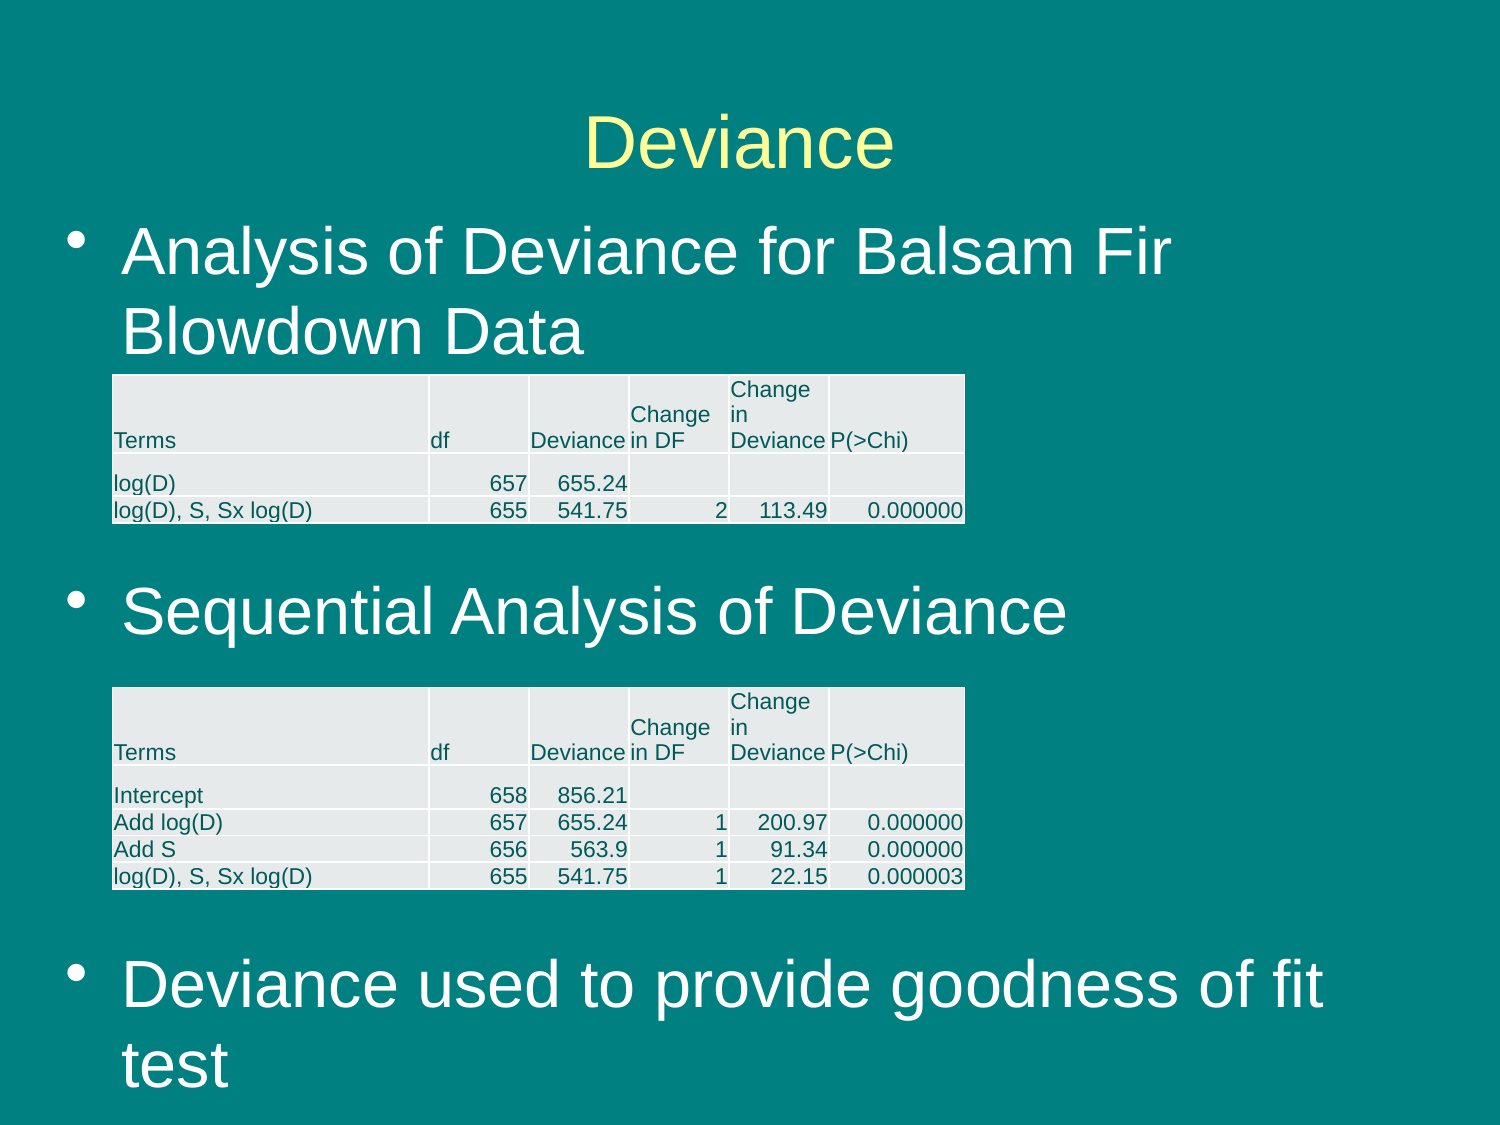

# Deviance
Analysis of Deviance for Balsam Fir Blowdown Data
Sequential Analysis of Deviance
Deviance used to provide goodness of fit test
| Terms | df | Deviance | Change in DF | Change in Deviance | P(>Chi) |
| --- | --- | --- | --- | --- | --- |
| log(D) | 657 | 655.24 | | | |
| log(D), S, Sx log(D) | 655 | 541.75 | 2 | 113.49 | 0.000000 |
| Terms | df | Deviance | Change in DF | Change in Deviance | P(>Chi) |
| --- | --- | --- | --- | --- | --- |
| Intercept | 658 | 856.21 | | | |
| Add log(D) | 657 | 655.24 | 1 | 200.97 | 0.000000 |
| Add S | 656 | 563.9 | 1 | 91.34 | 0.000000 |
| log(D), S, Sx log(D) | 655 | 541.75 | 1 | 22.15 | 0.000003 |